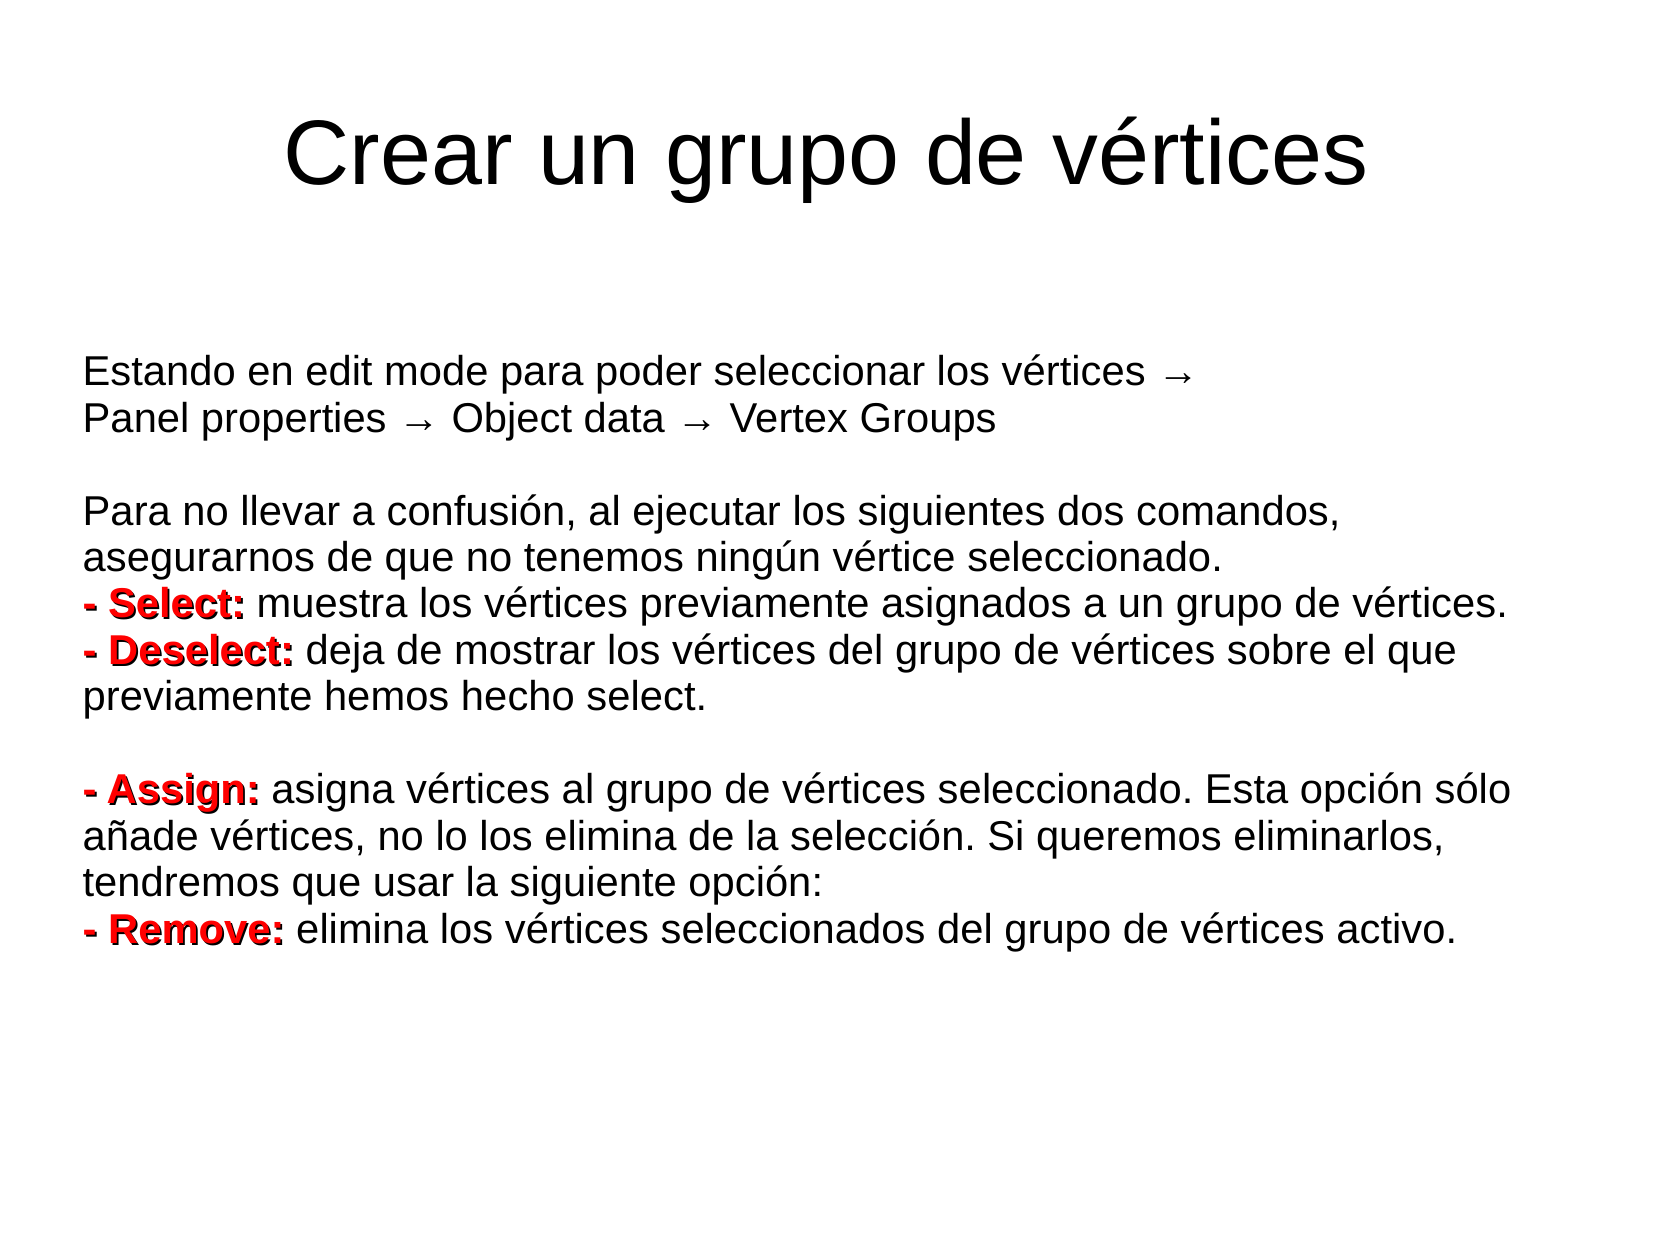

# Crear un grupo de vértices
Estando en edit mode para poder seleccionar los vértices →
Panel properties → Object data → Vertex Groups
Para no llevar a confusión, al ejecutar los siguientes dos comandos, asegurarnos de que no tenemos ningún vértice seleccionado.
- Select: muestra los vértices previamente asignados a un grupo de vértices.
- Deselect: deja de mostrar los vértices del grupo de vértices sobre el que previamente hemos hecho select.
- Assign: asigna vértices al grupo de vértices seleccionado. Esta opción sólo añade vértices, no lo los elimina de la selección. Si queremos eliminarlos, tendremos que usar la siguiente opción:
- Remove: elimina los vértices seleccionados del grupo de vértices activo.